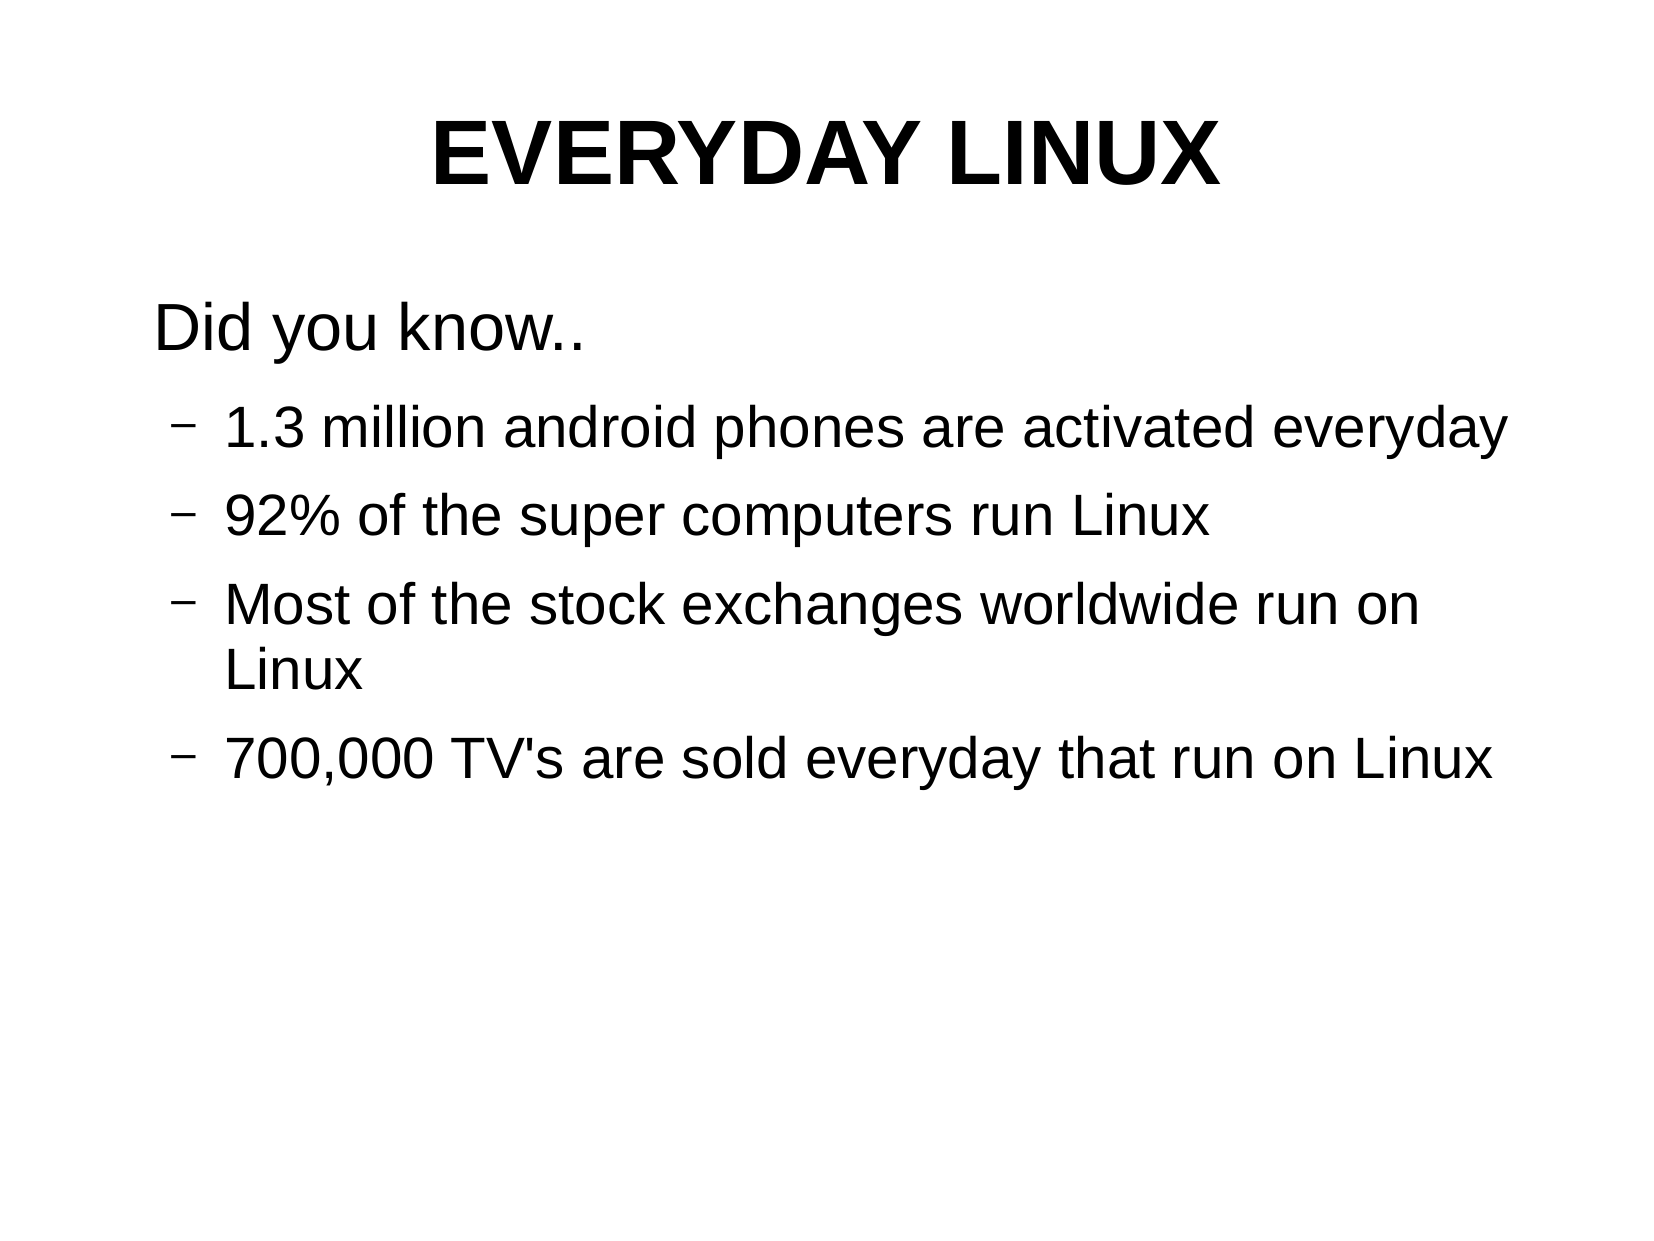

# EVERYDAY LINUX
Did you know..
1.3 million android phones are activated everyday
92% of the super computers run Linux
Most of the stock exchanges worldwide run on Linux
700,000 TV's are sold everyday that run on Linux